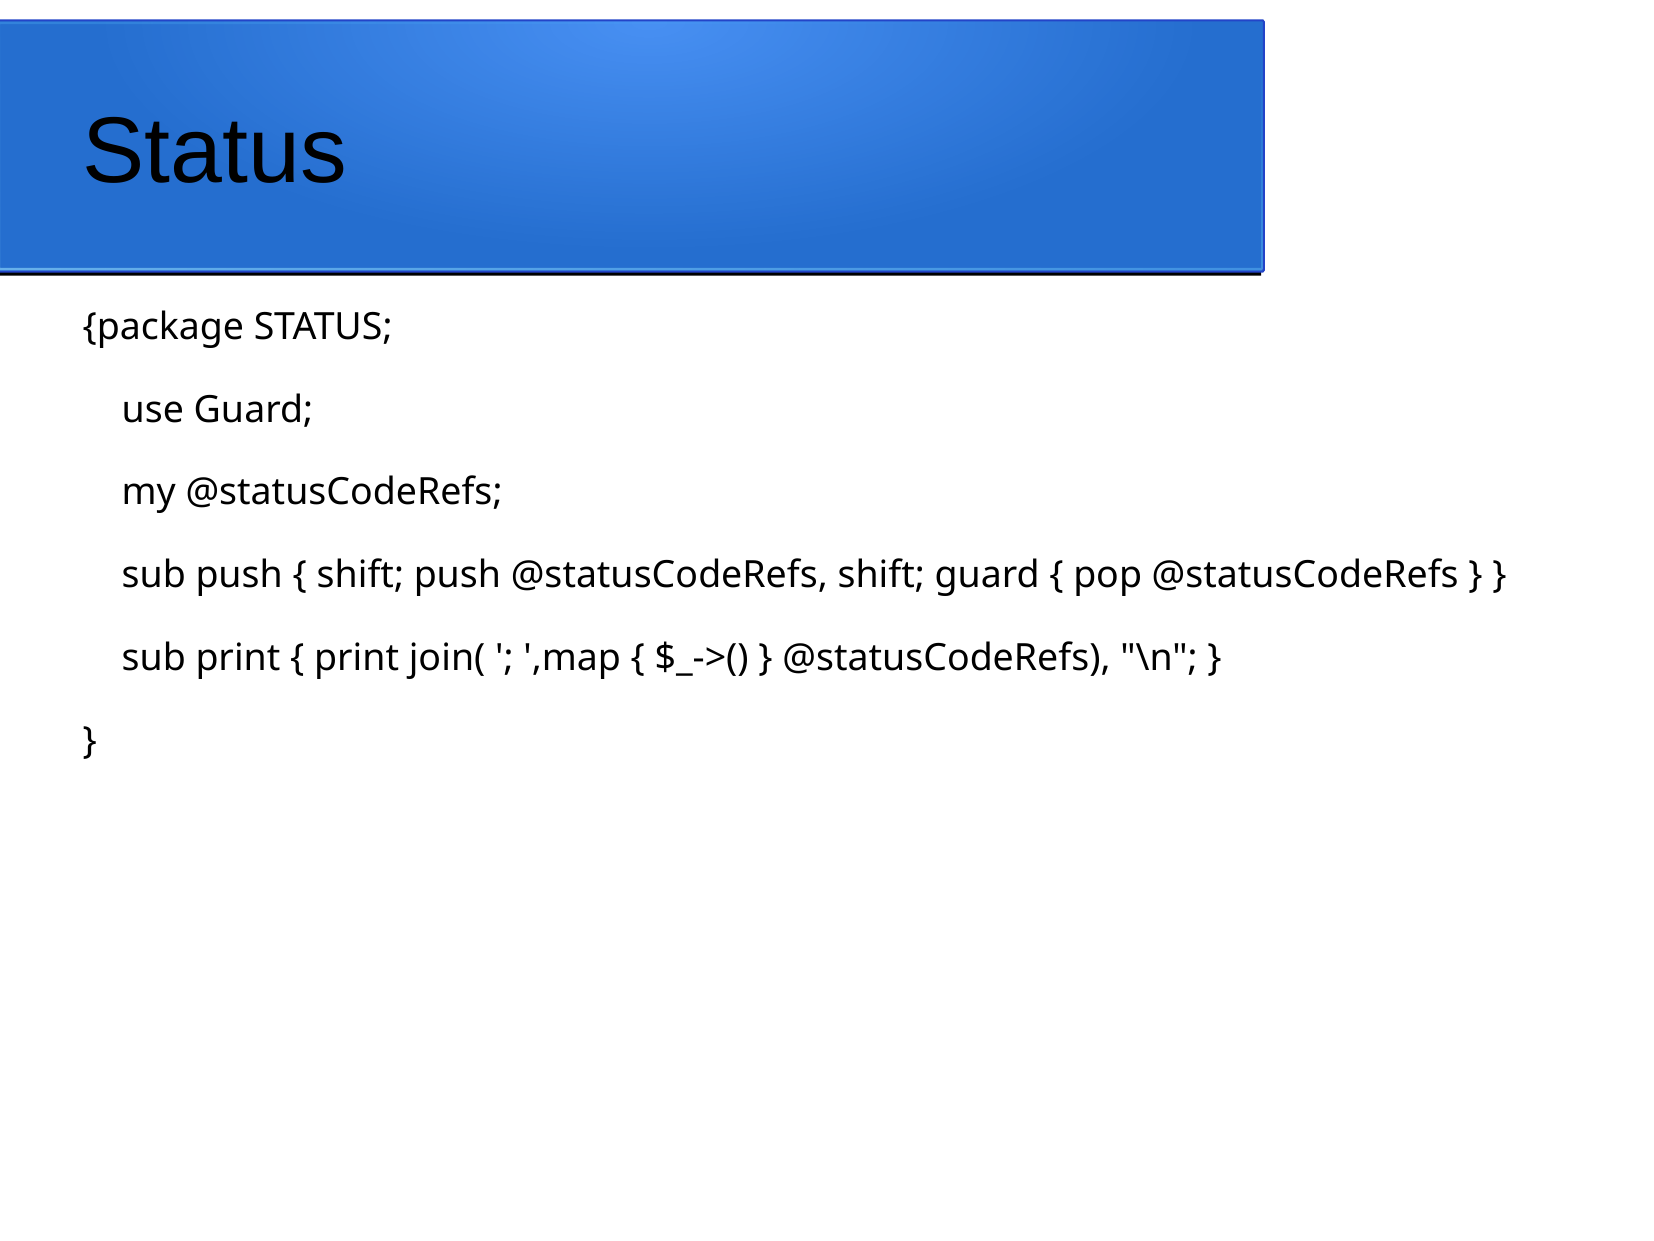

# Status
{package STATUS;
 use Guard;
 my @statusCodeRefs;
 sub push { shift; push @statusCodeRefs, shift; guard { pop @statusCodeRefs } }
 sub print { print join( '; ',map { $_->() } @statusCodeRefs), "\n"; }
}